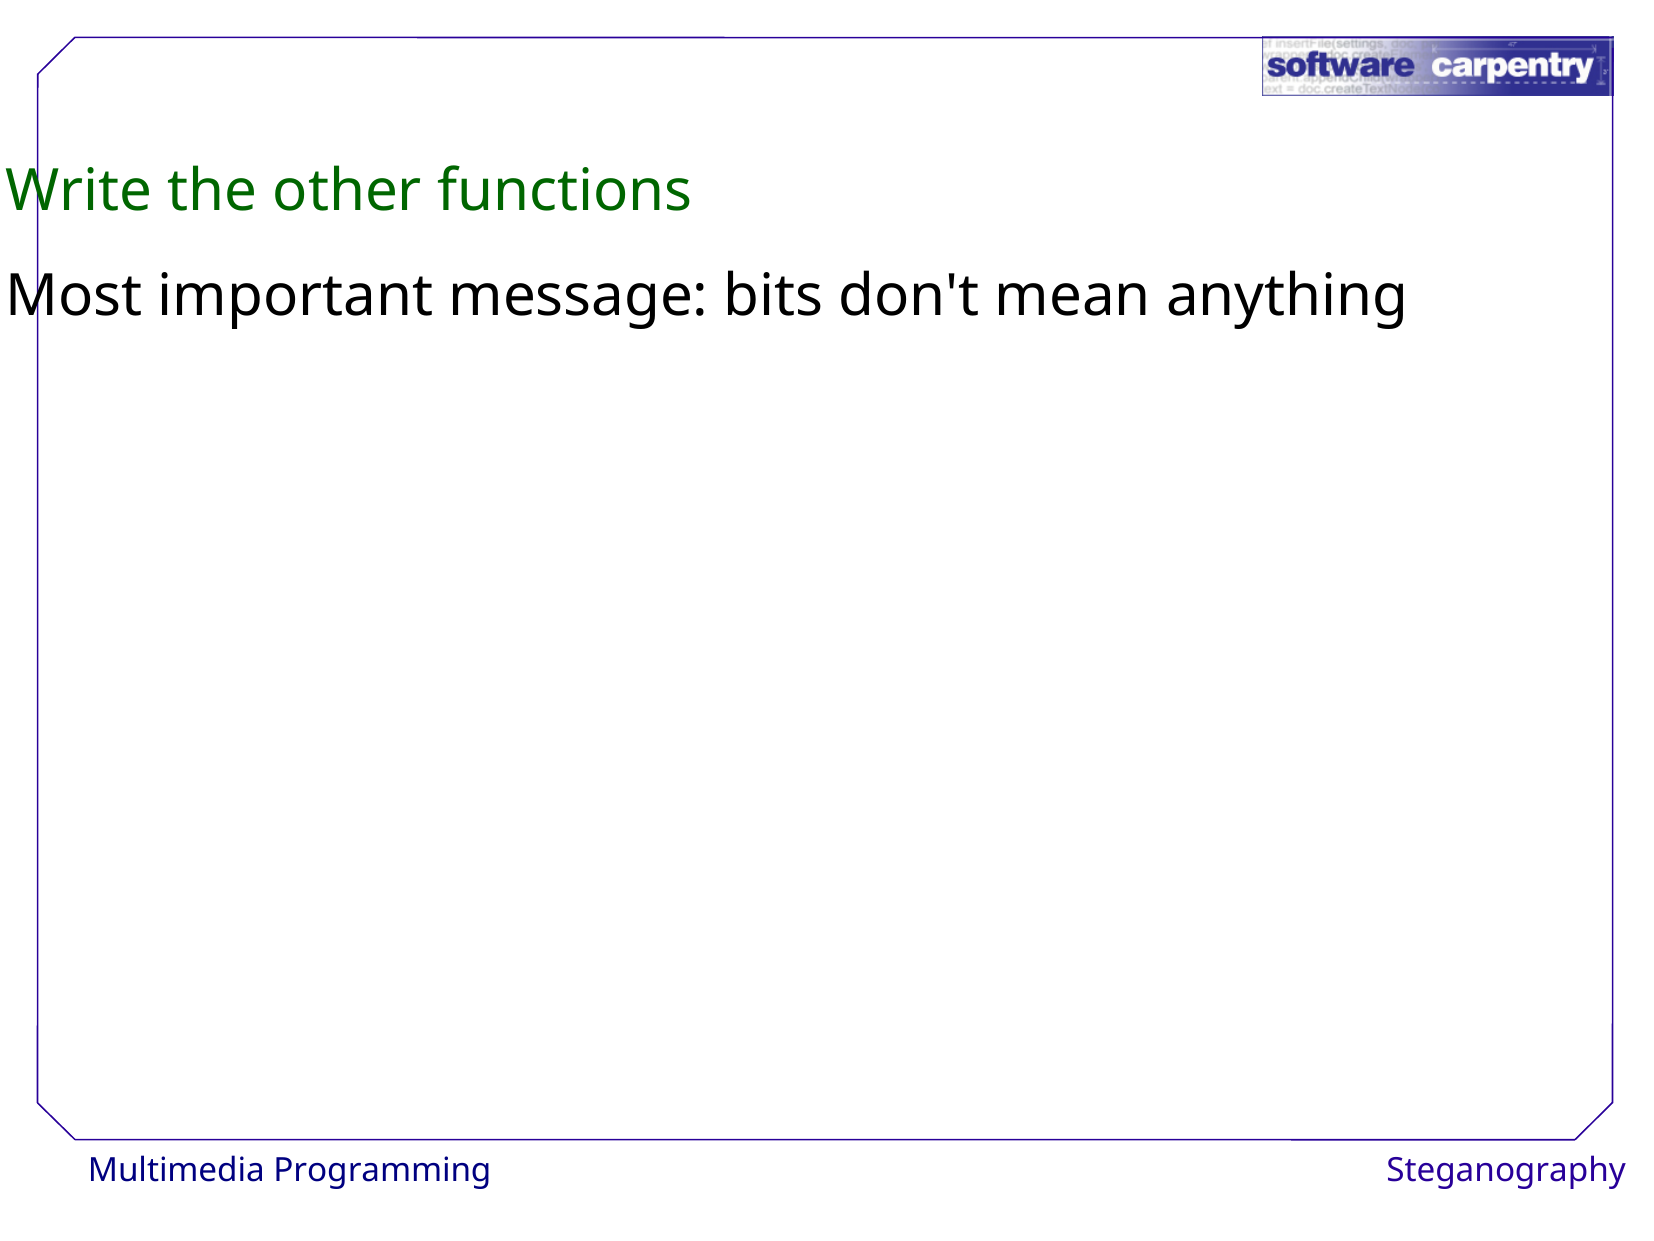

Write the other functions
Most important message: bits don't mean anything